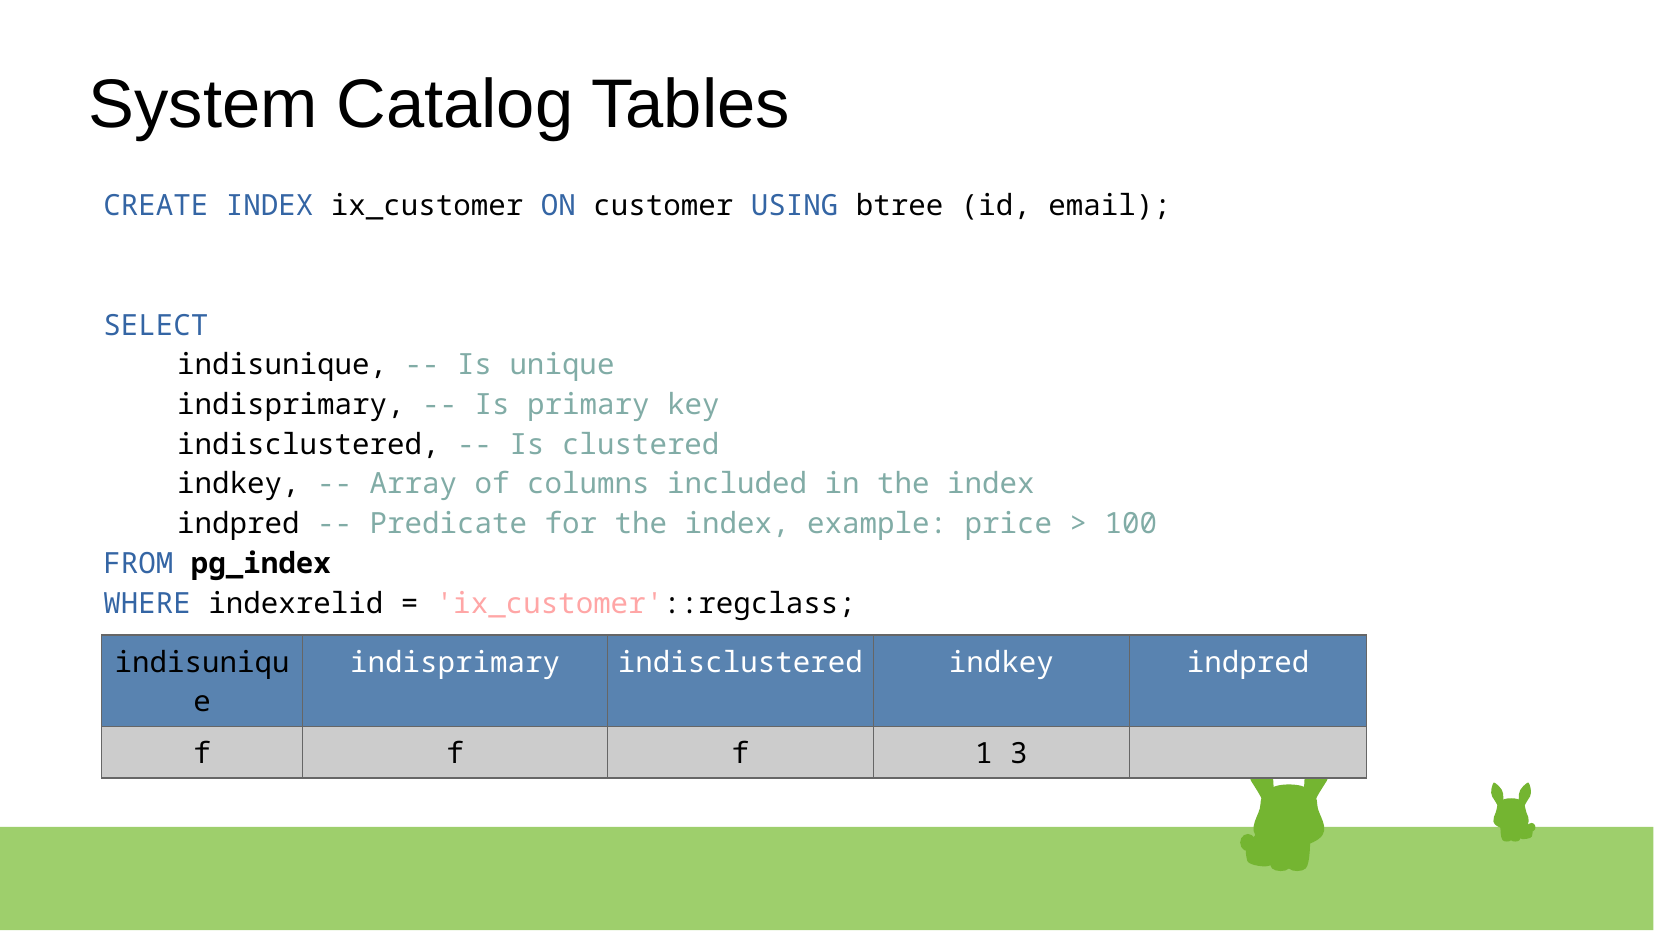

# System Catalog Tables
CREATE INDEX ix_customer ON customer USING btree (id, email);
SELECT
	indisunique, -- Is unique
	indisprimary, -- Is primary key
	indisclustered, -- Is clustered
	indkey, -- Array of columns included in the index
	indpred -- Predicate for the index, example: price > 100
FROM pg_index
WHERE indexrelid = 'ix_customer'::regclass;
| indisunique | indisprimary | indisclustered | indkey | indpred |
| --- | --- | --- | --- | --- |
| f | f | f | 1 3 | |